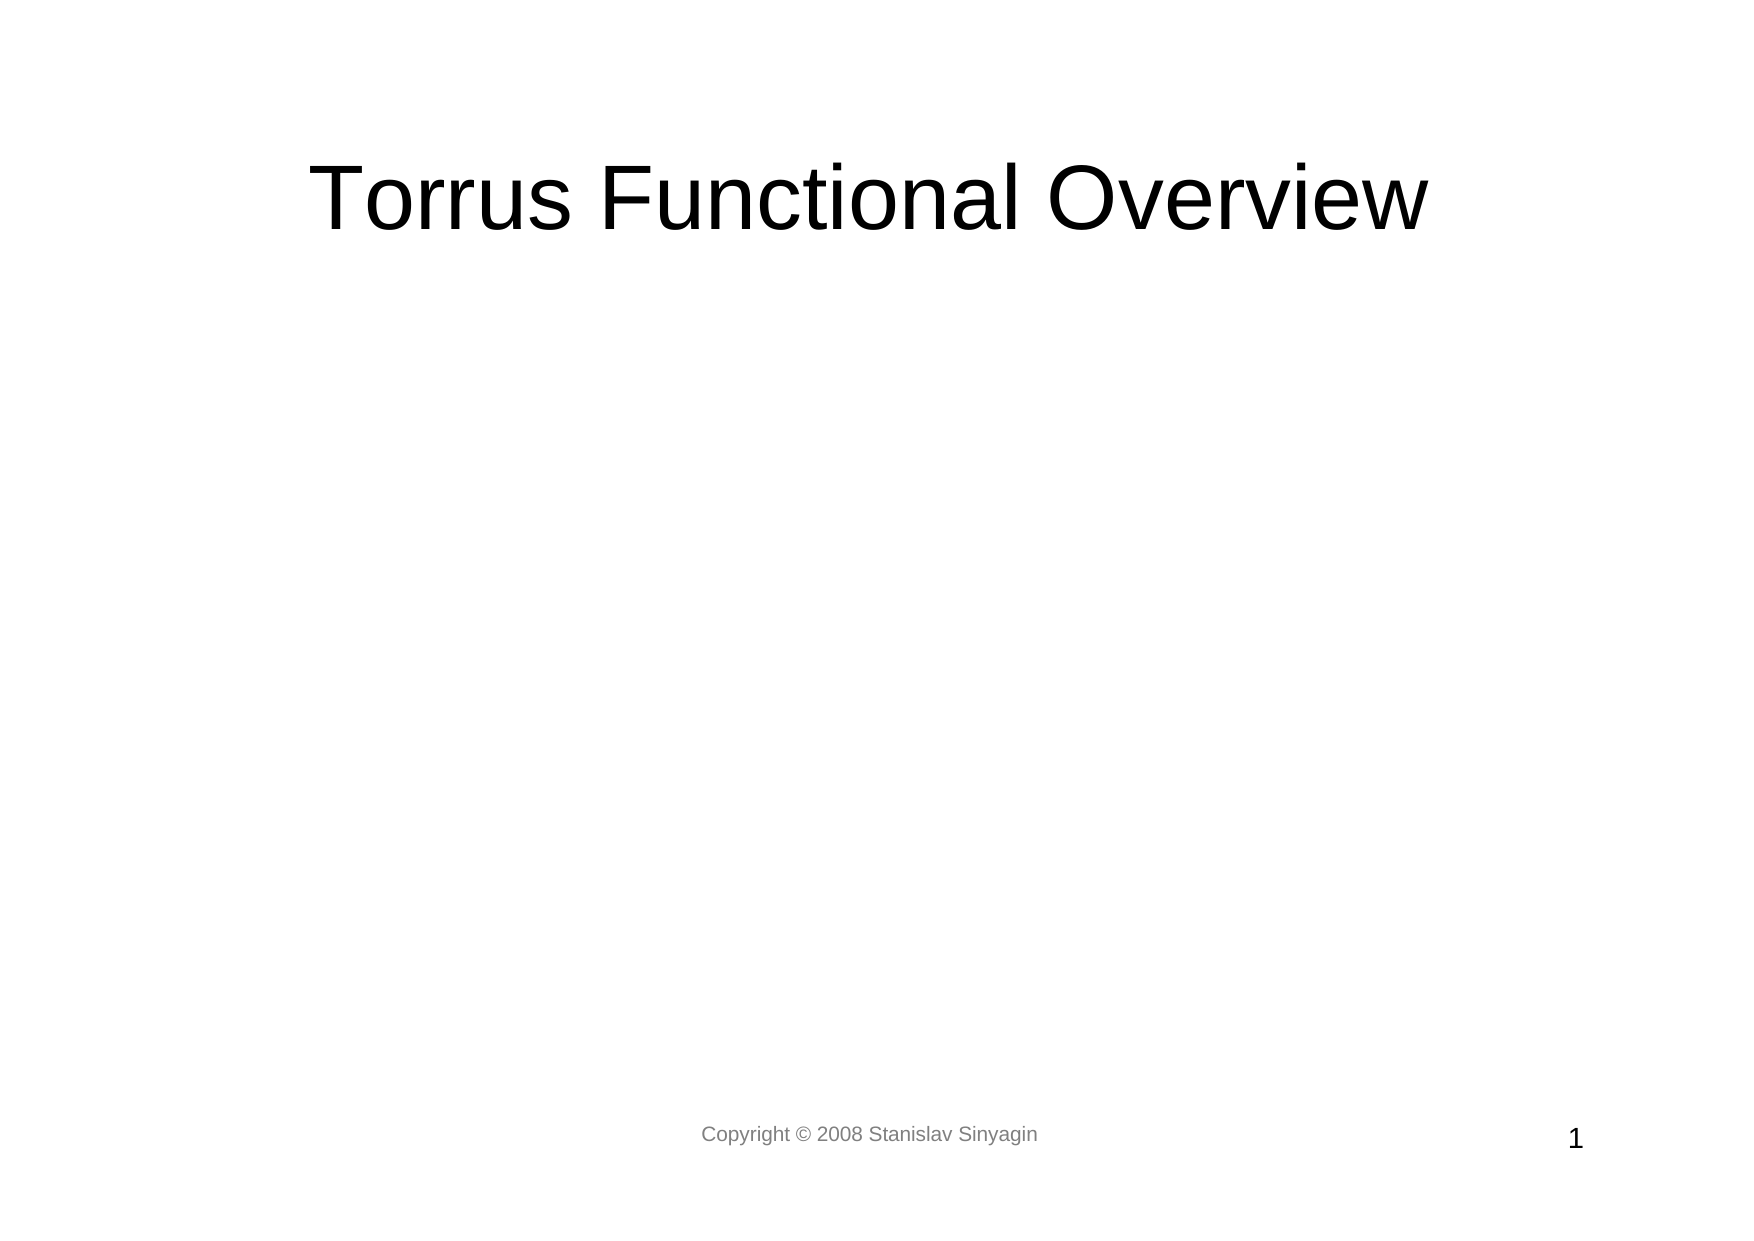

# Torrus Functional Overview
Copyright © 2008 Stanislav Sinyagin
1